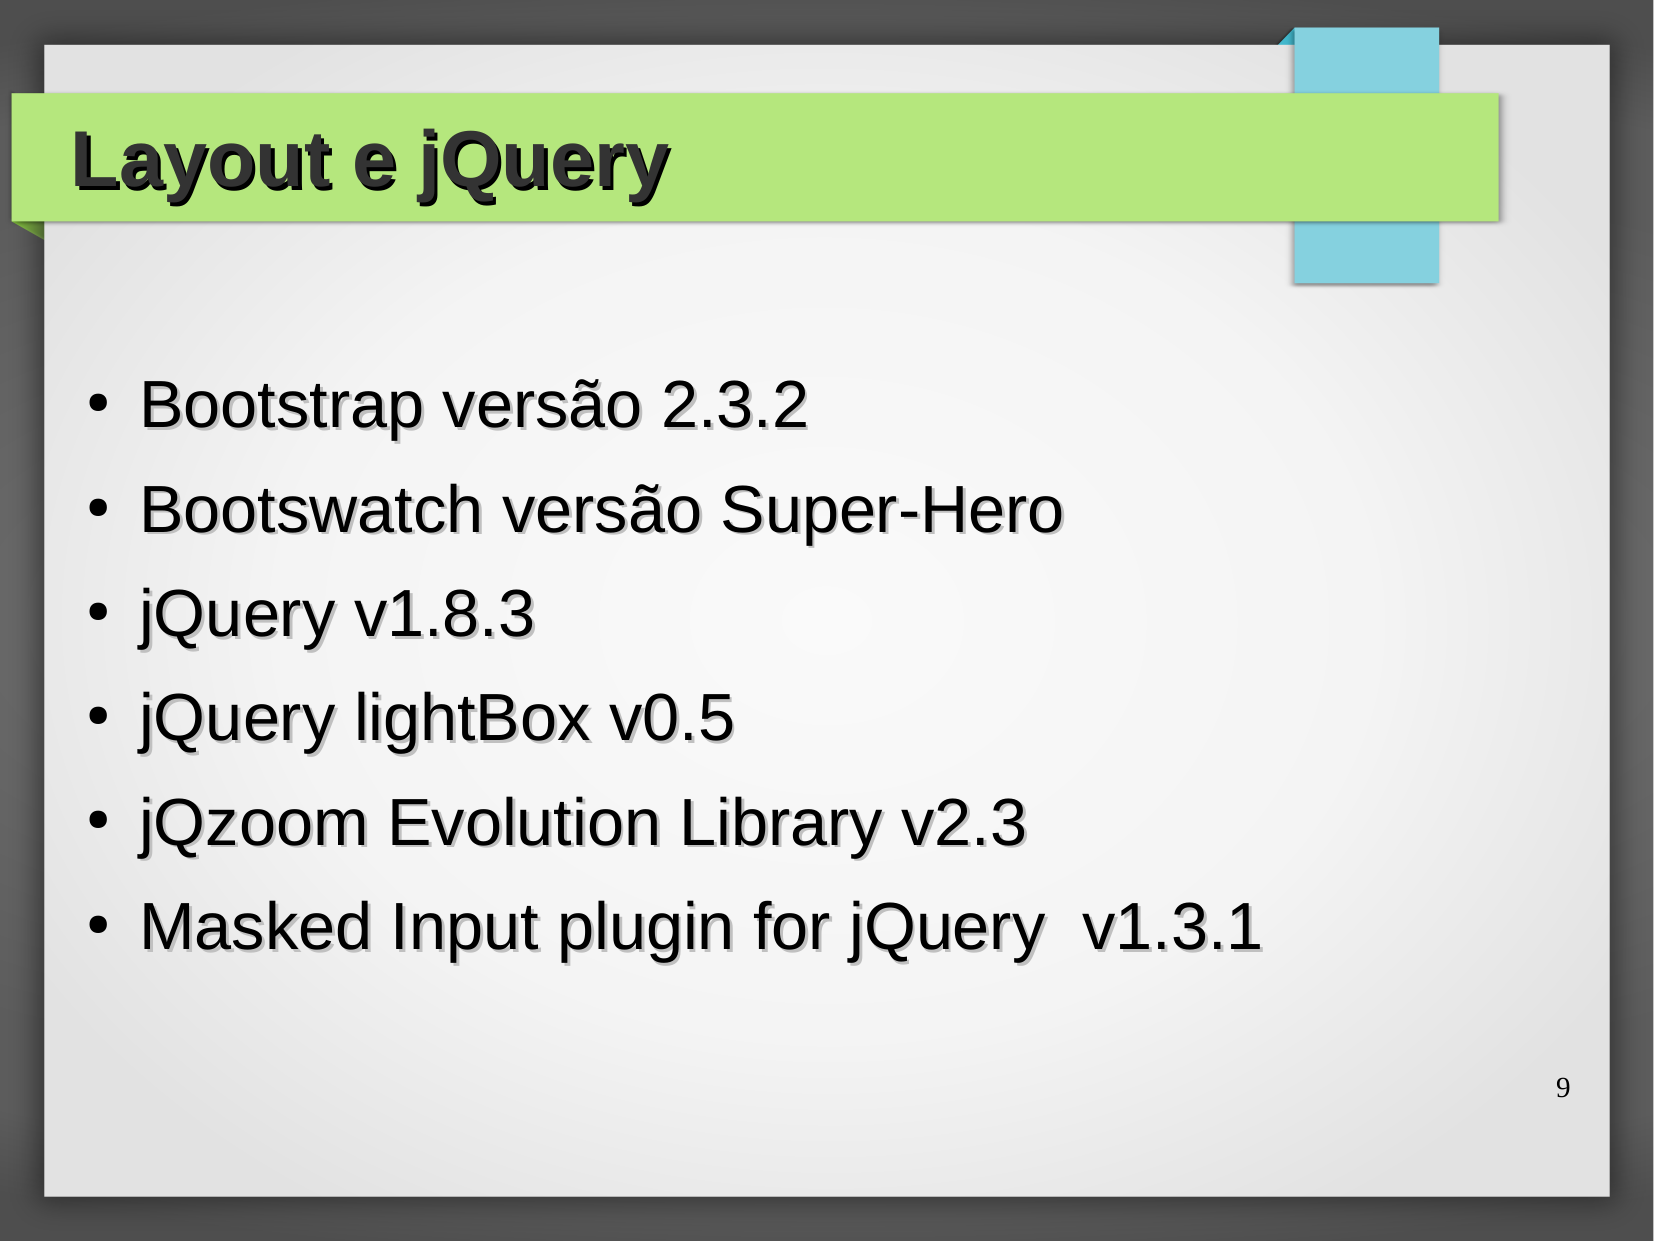

# Layout e jQuery
Bootstrap versão 2.3.2
Bootswatch versão Super-Hero
jQuery v1.8.3
jQuery lightBox v0.5
jQzoom Evolution Library v2.3
Masked Input plugin for jQuery v1.3.1
9